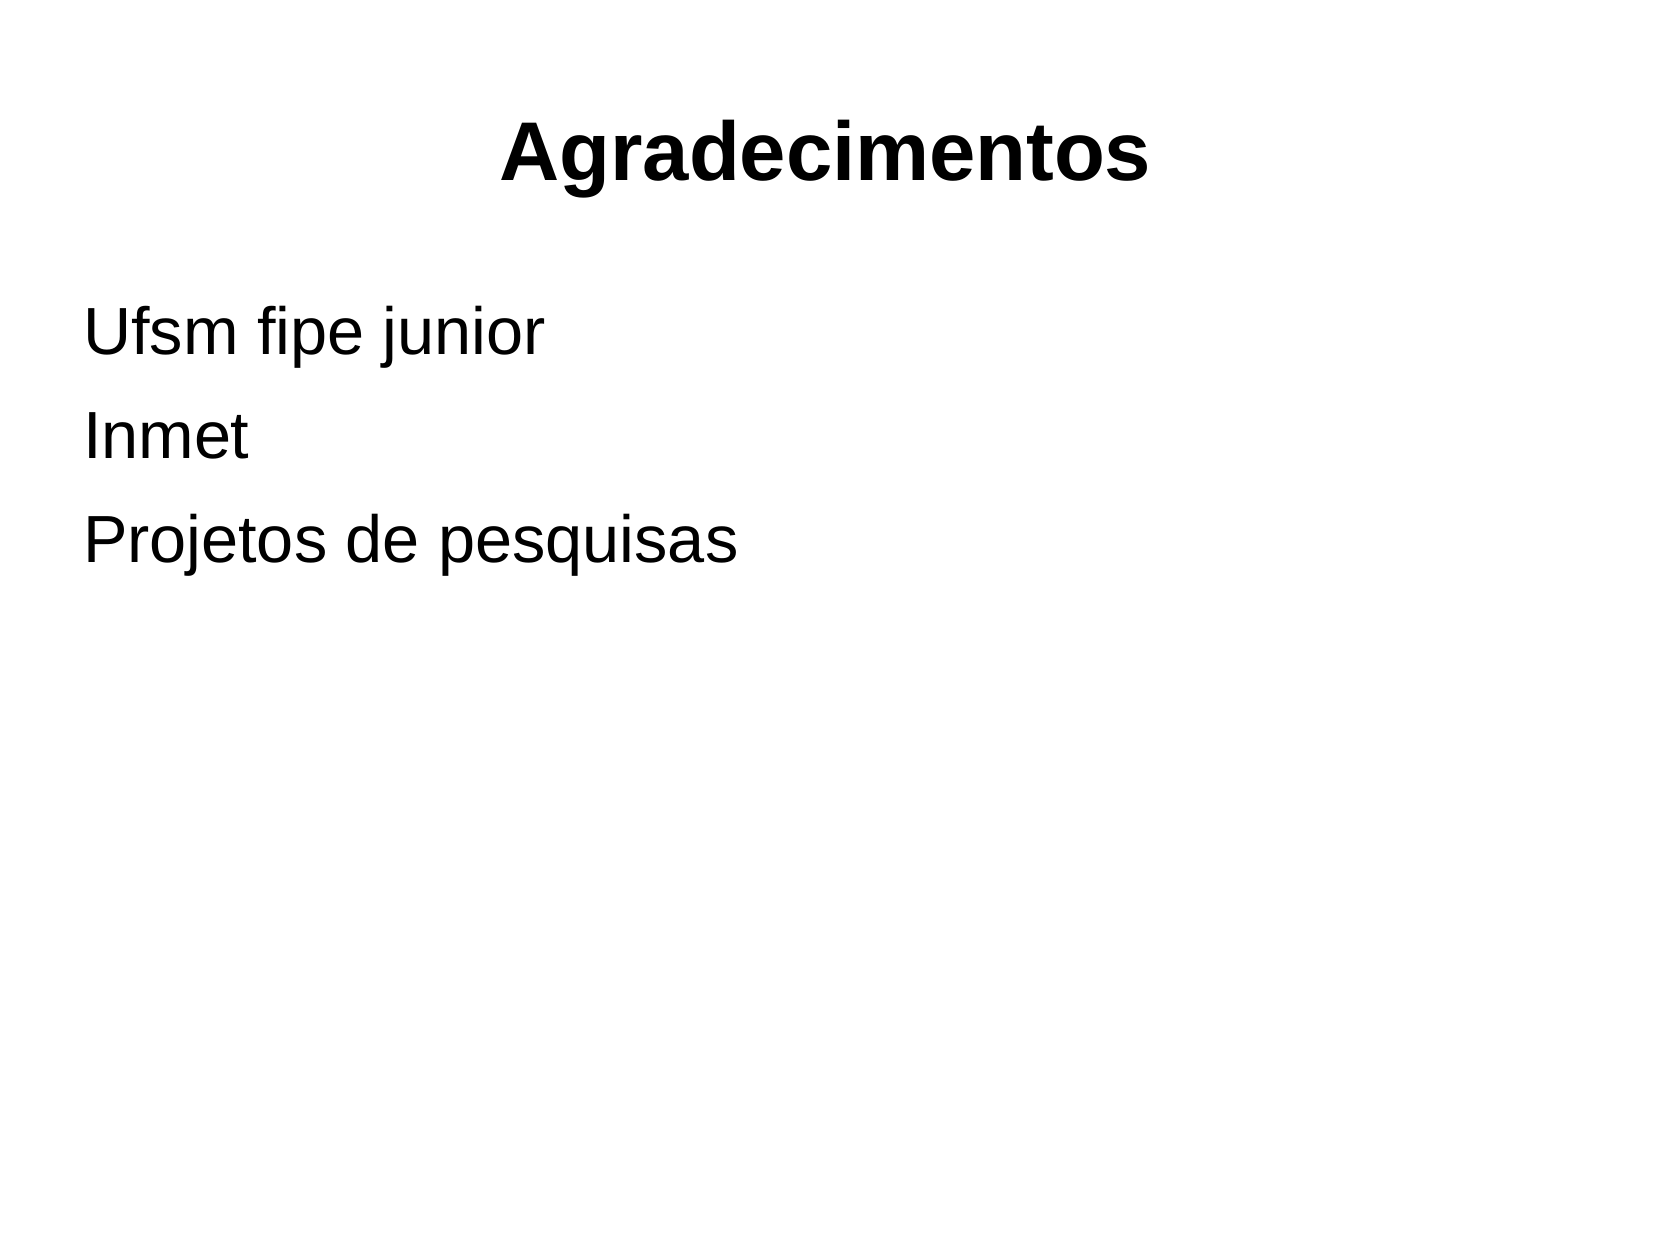

# Agradecimentos
Ufsm fipe junior
Inmet
Projetos de pesquisas